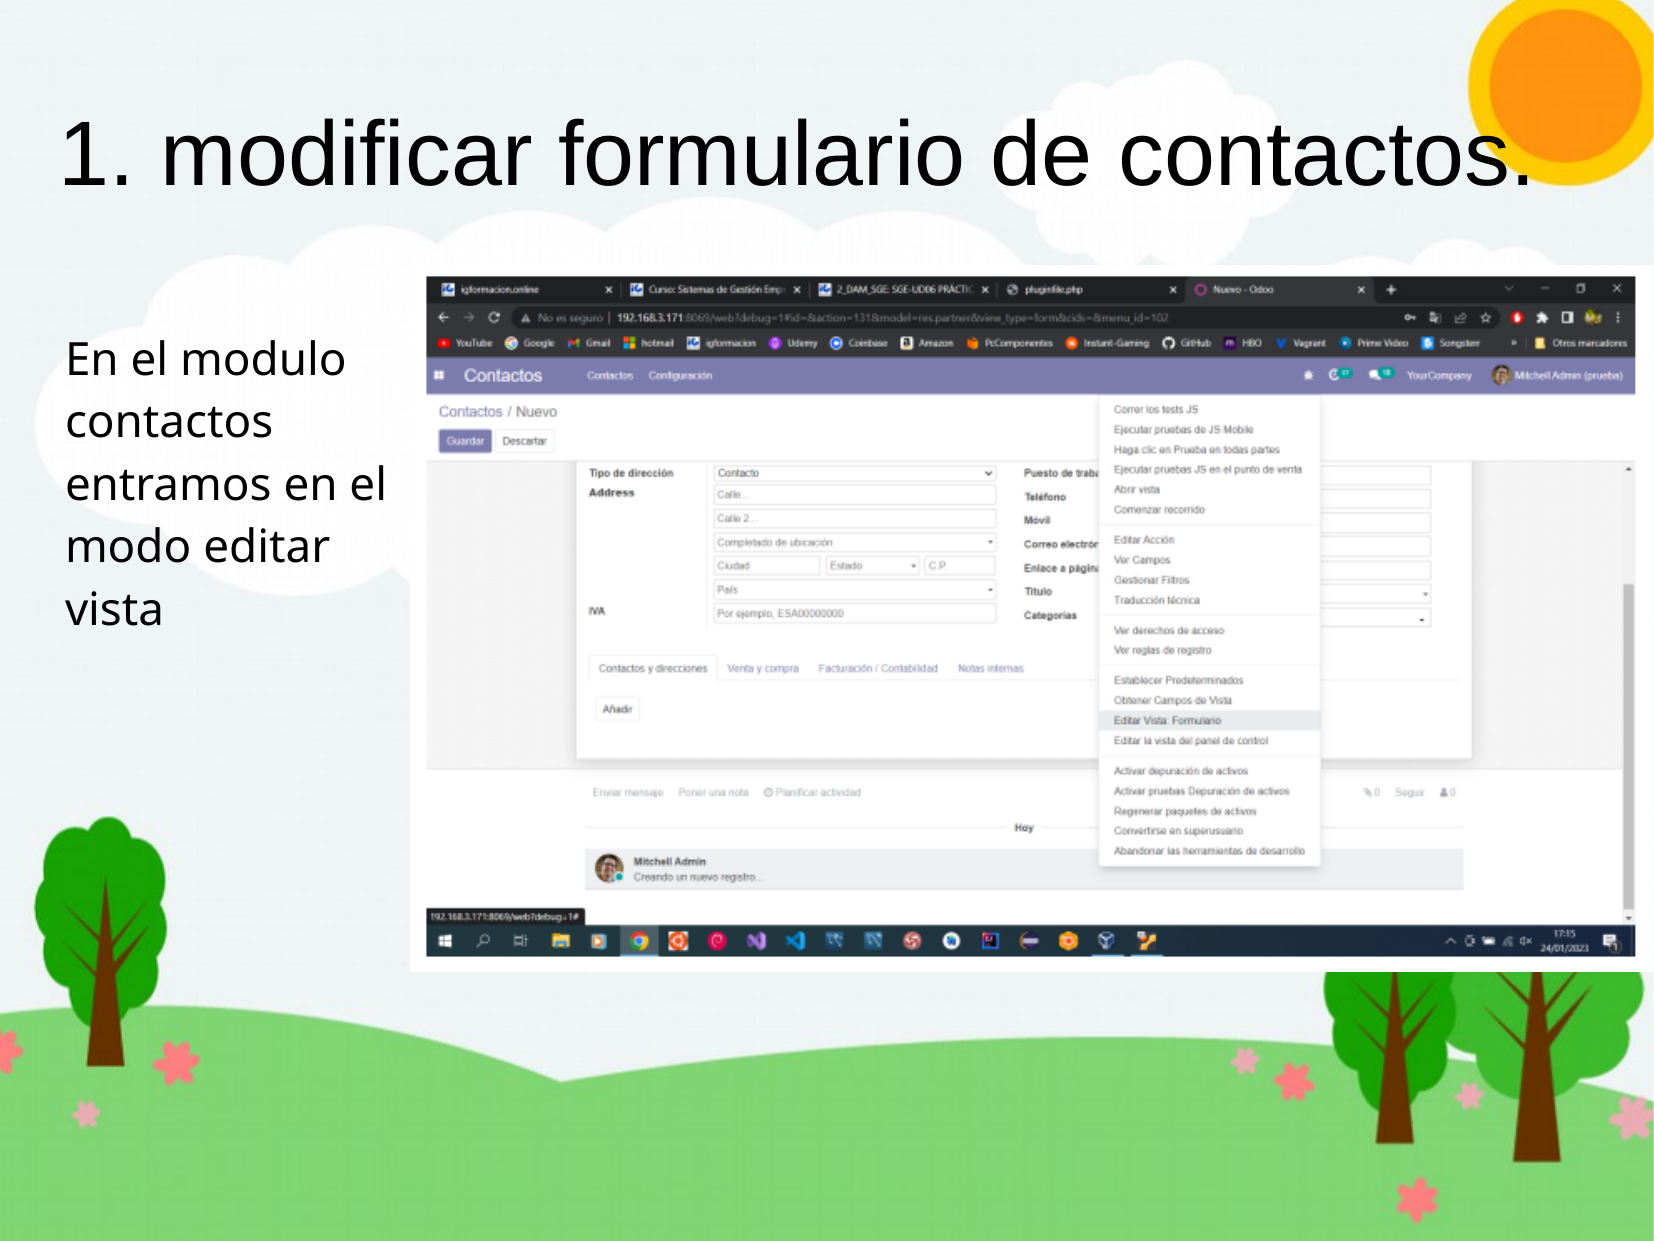

# 1. modificar formulario de contactos.
En el modulo contactos entramos en el modo editar vista